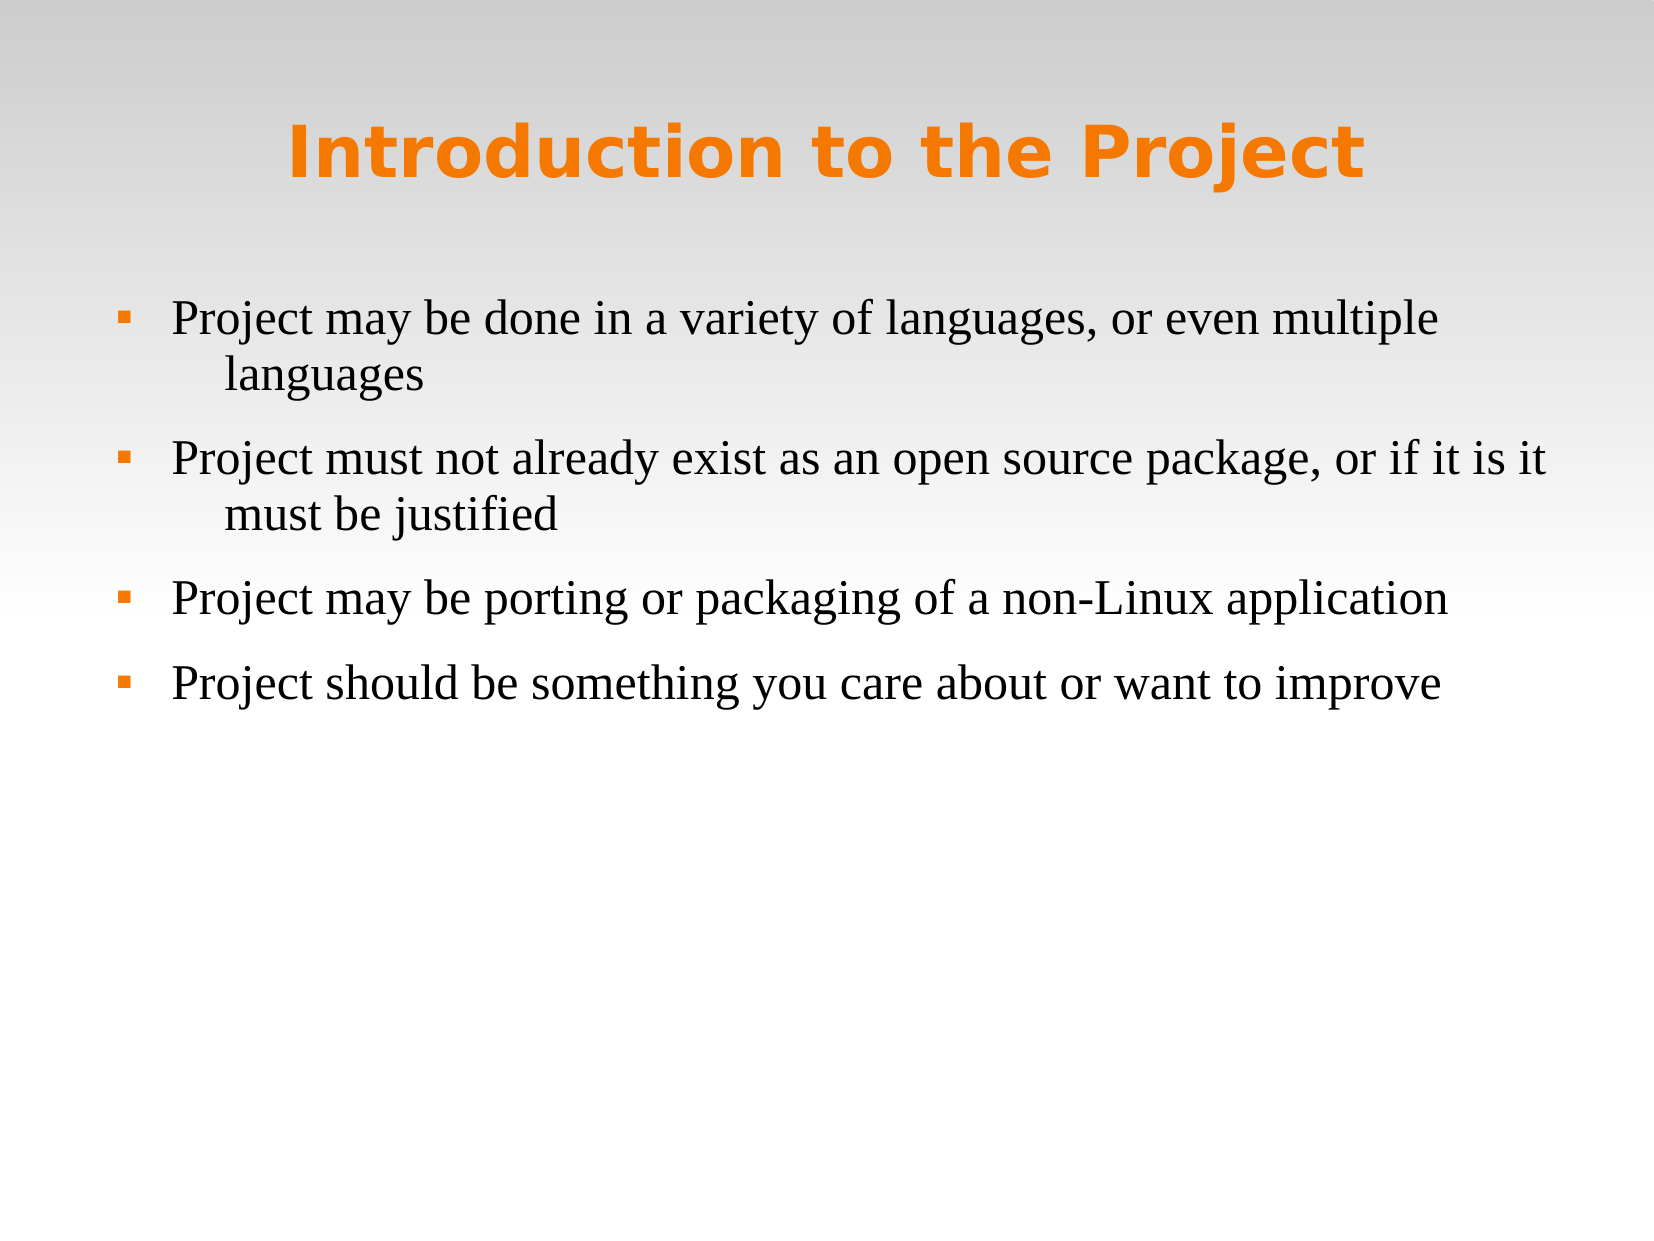

# Introduction to the Project
Project may be done in a variety of languages, or even multiple languages
Project must not already exist as an open source package, or if it is it must be justified
Project may be porting or packaging of a non-Linux application
Project should be something you care about or want to improve